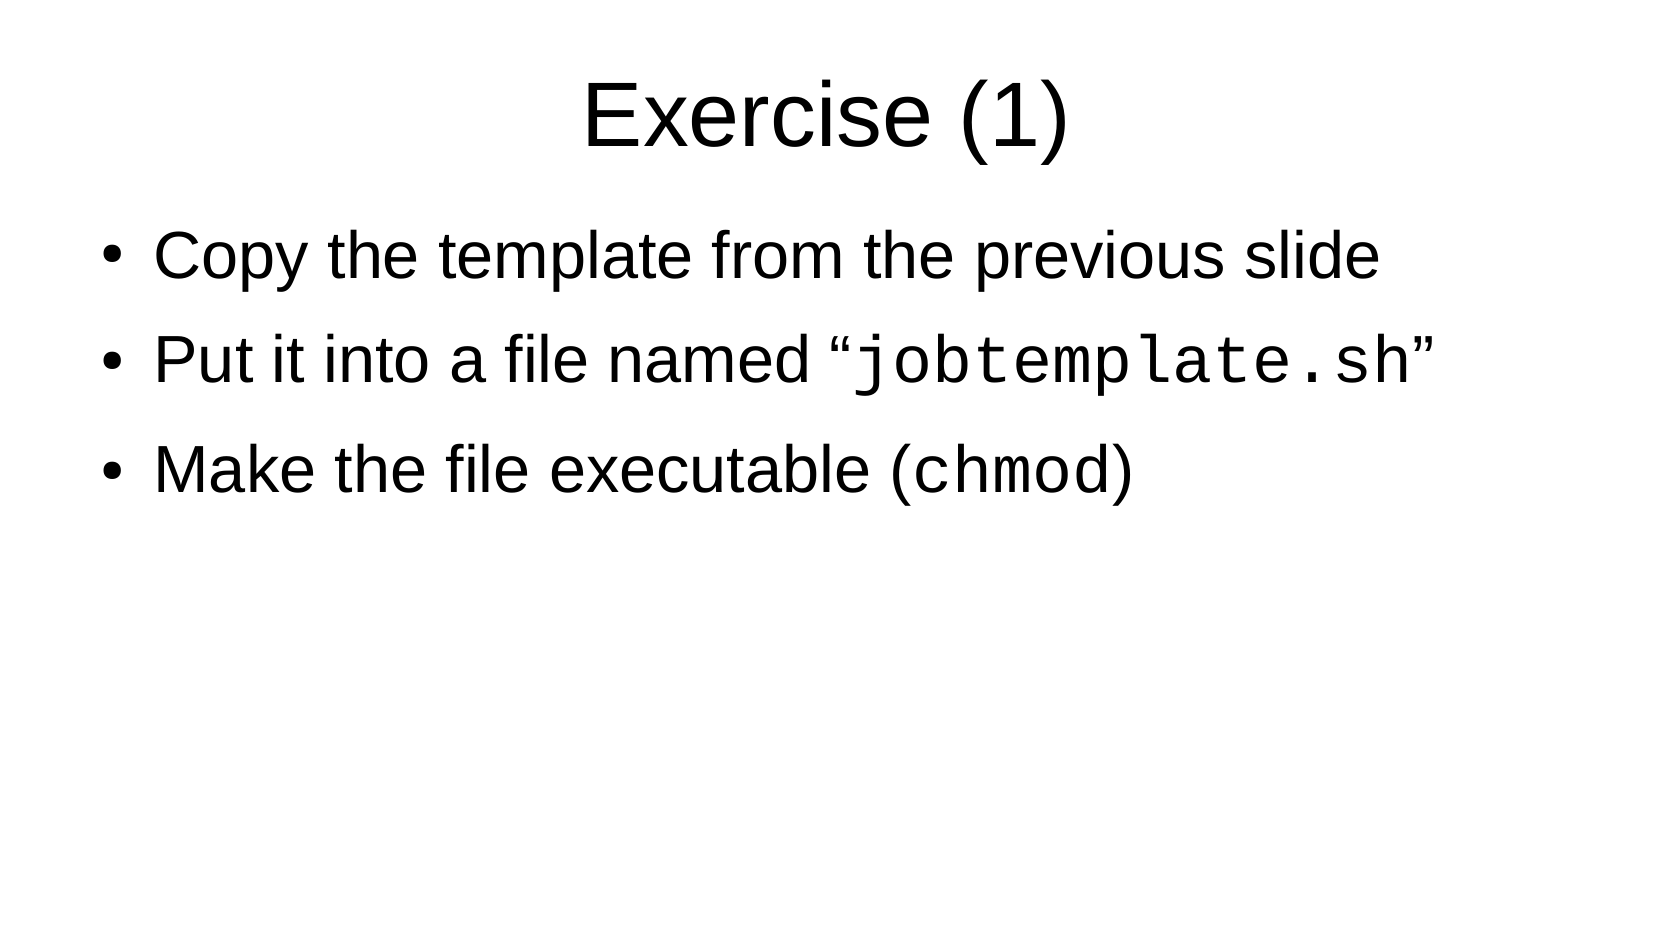

# Exercise (1)
Copy the template from the previous slide
Put it into a file named “jobtemplate.sh”
Make the file executable (chmod)